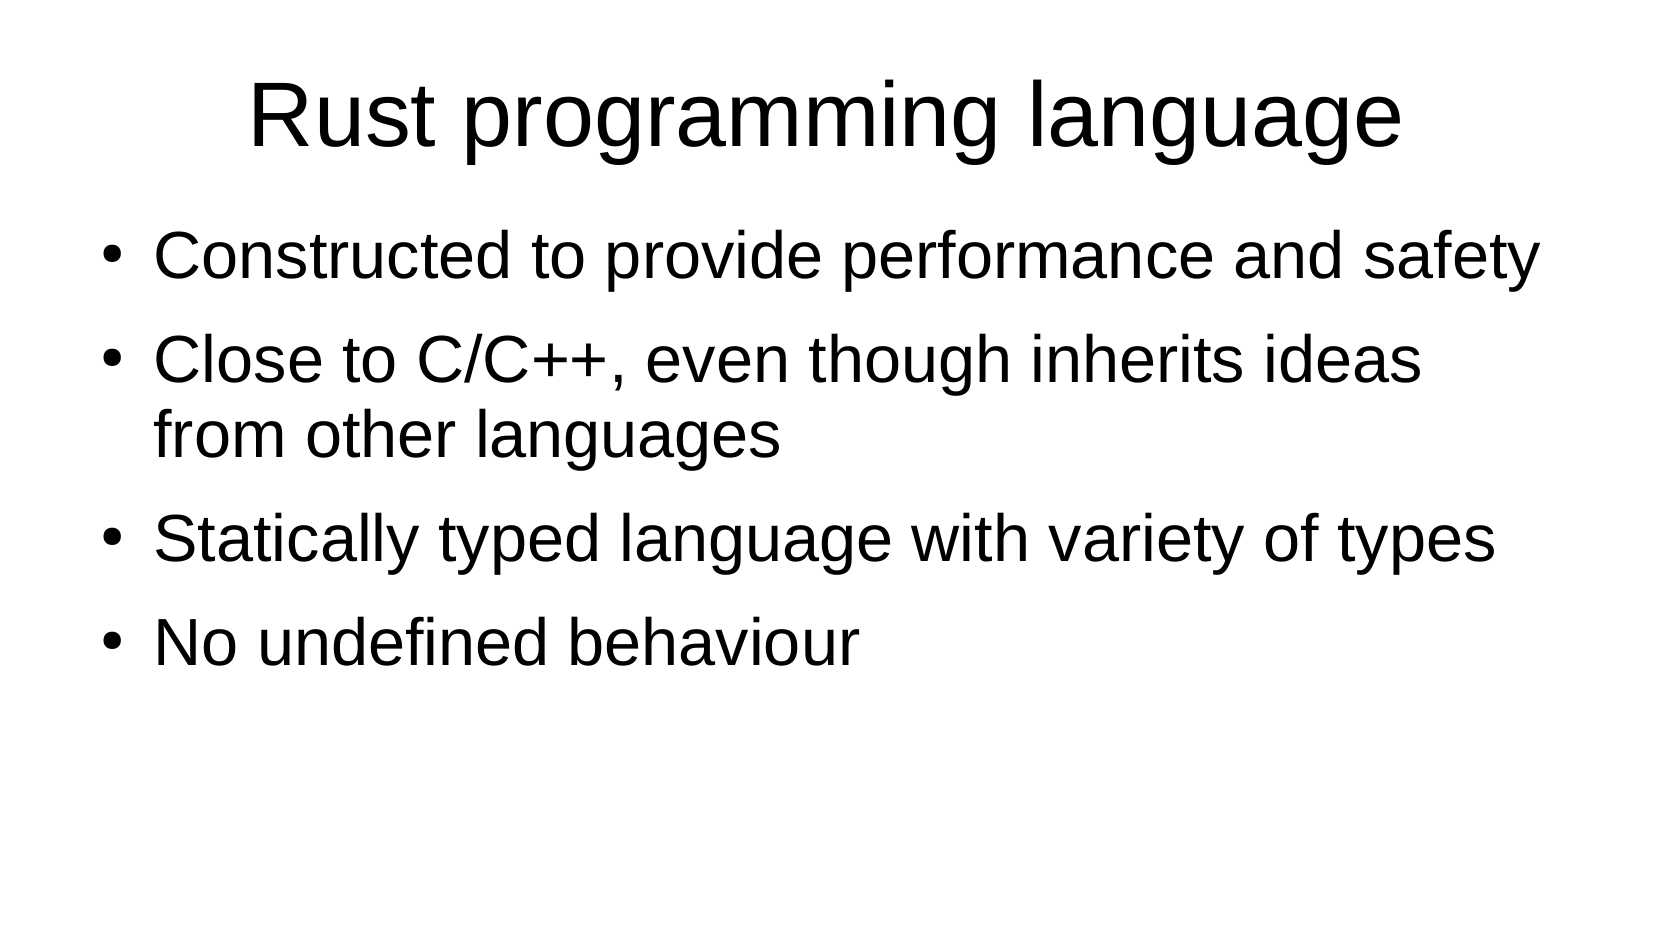

# Rust programming language
Constructed to provide performance and safety
Close to C/C++, even though inherits ideas from other languages
Statically typed language with variety of types
No undefined behaviour